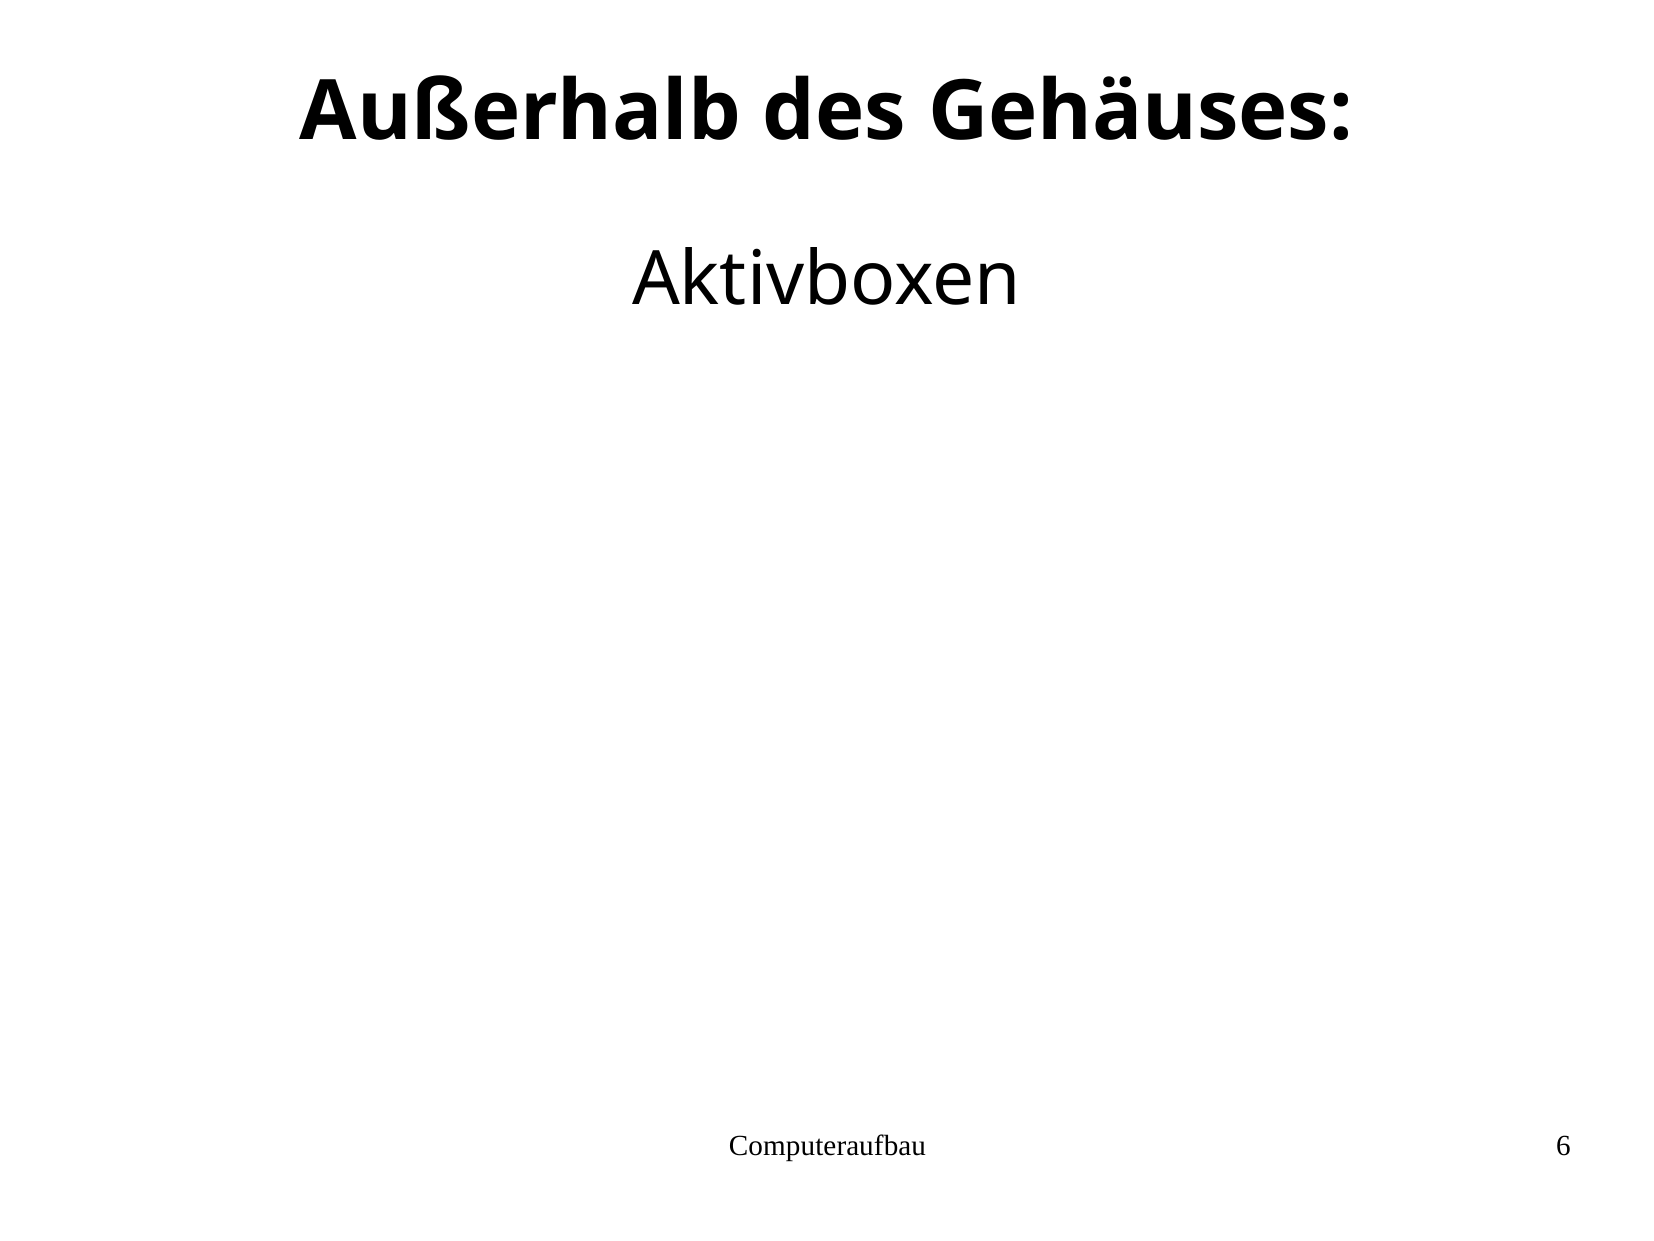

# Außerhalb des Gehäuses:
Aktivboxen
Computeraufbau
6